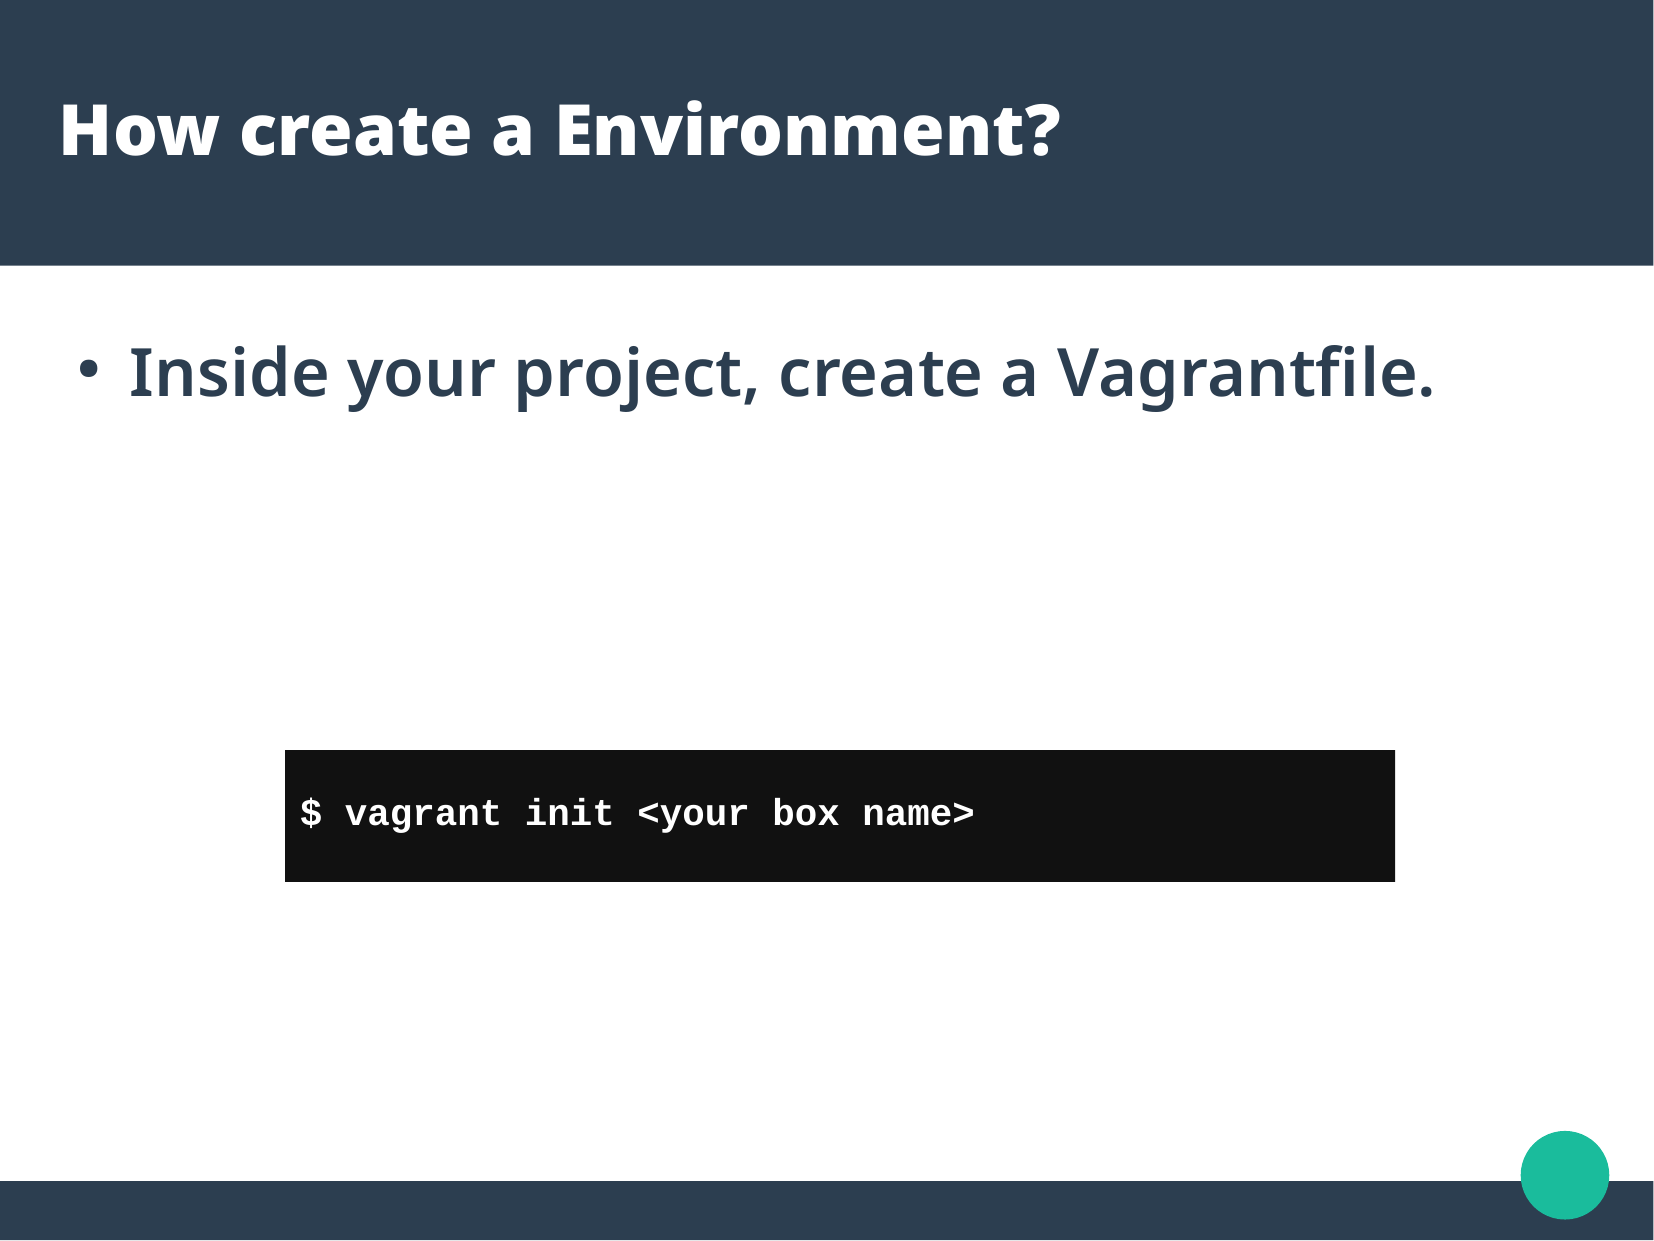

# How create a Environment?
Inside your project, create a Vagrantfile.
$ vagrant init <your box name>